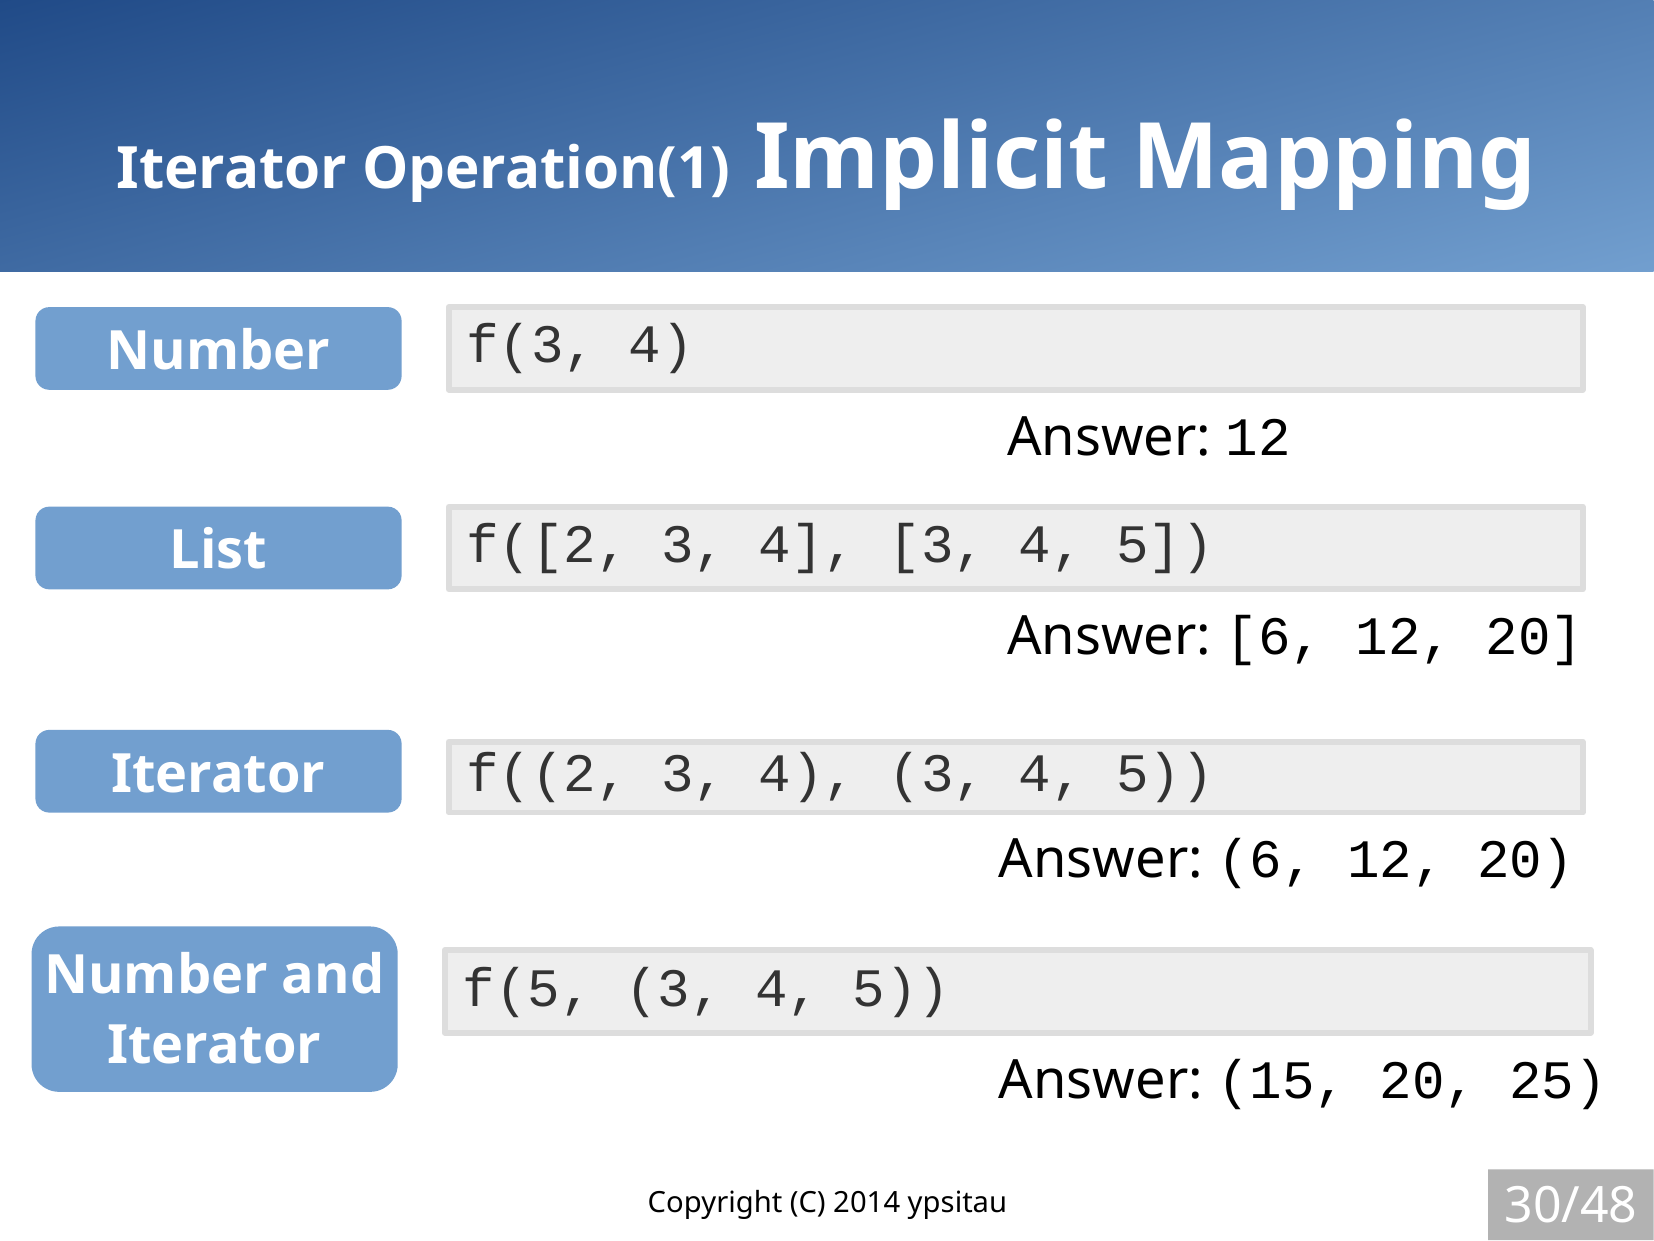

# Iterator Operation(1) Implicit Mapping
Number
f(3, 4)
Answer: 12
Answer: [6, 12, 20]
Answer: (6, 12, 20)
Answer: (15, 20, 25)
List
f([2, 3, 4], [3, 4, 5])
Iterator
f((2, 3, 4), (3, 4, 5))
Number and
Iterator
f(5, (3, 4, 5))
30
Copyright (C) 2014 ypsitau